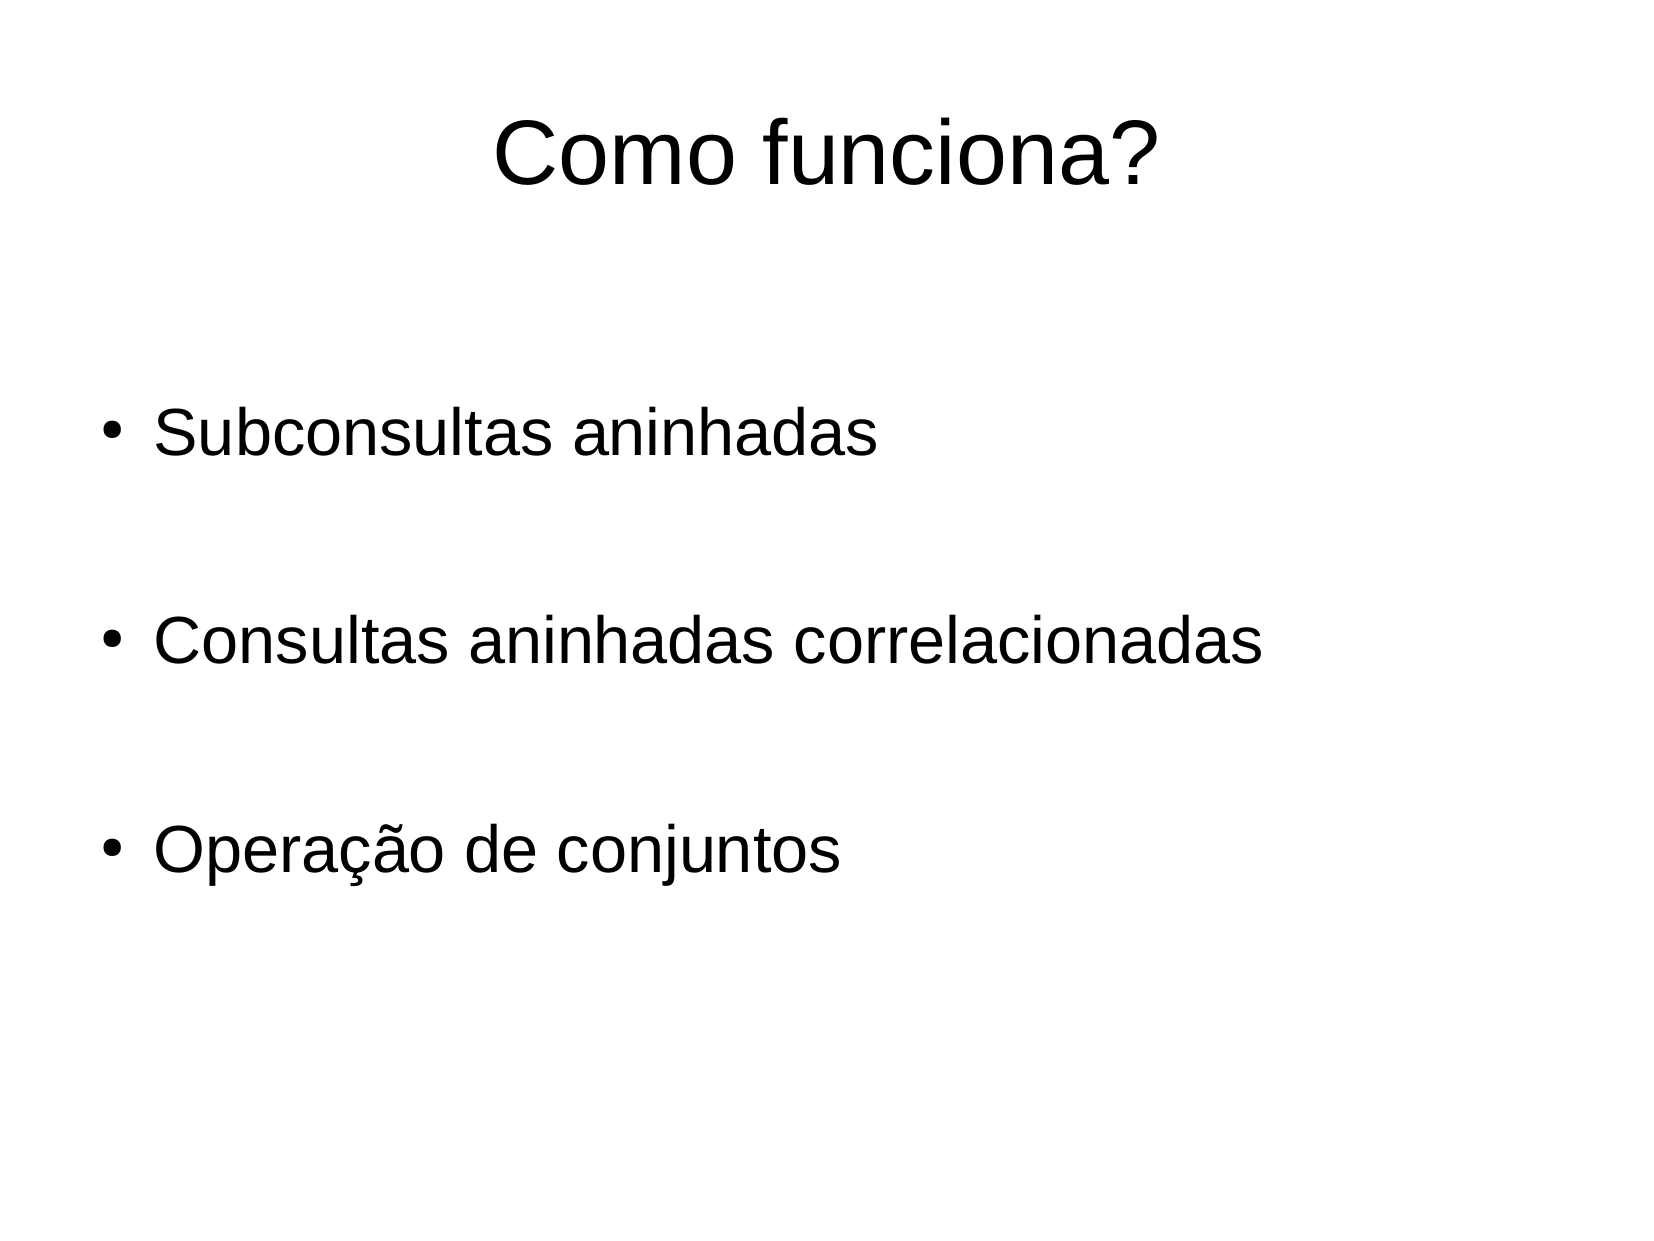

# Como funciona?
Subconsultas aninhadas
Consultas aninhadas correlacionadas
Operação de conjuntos